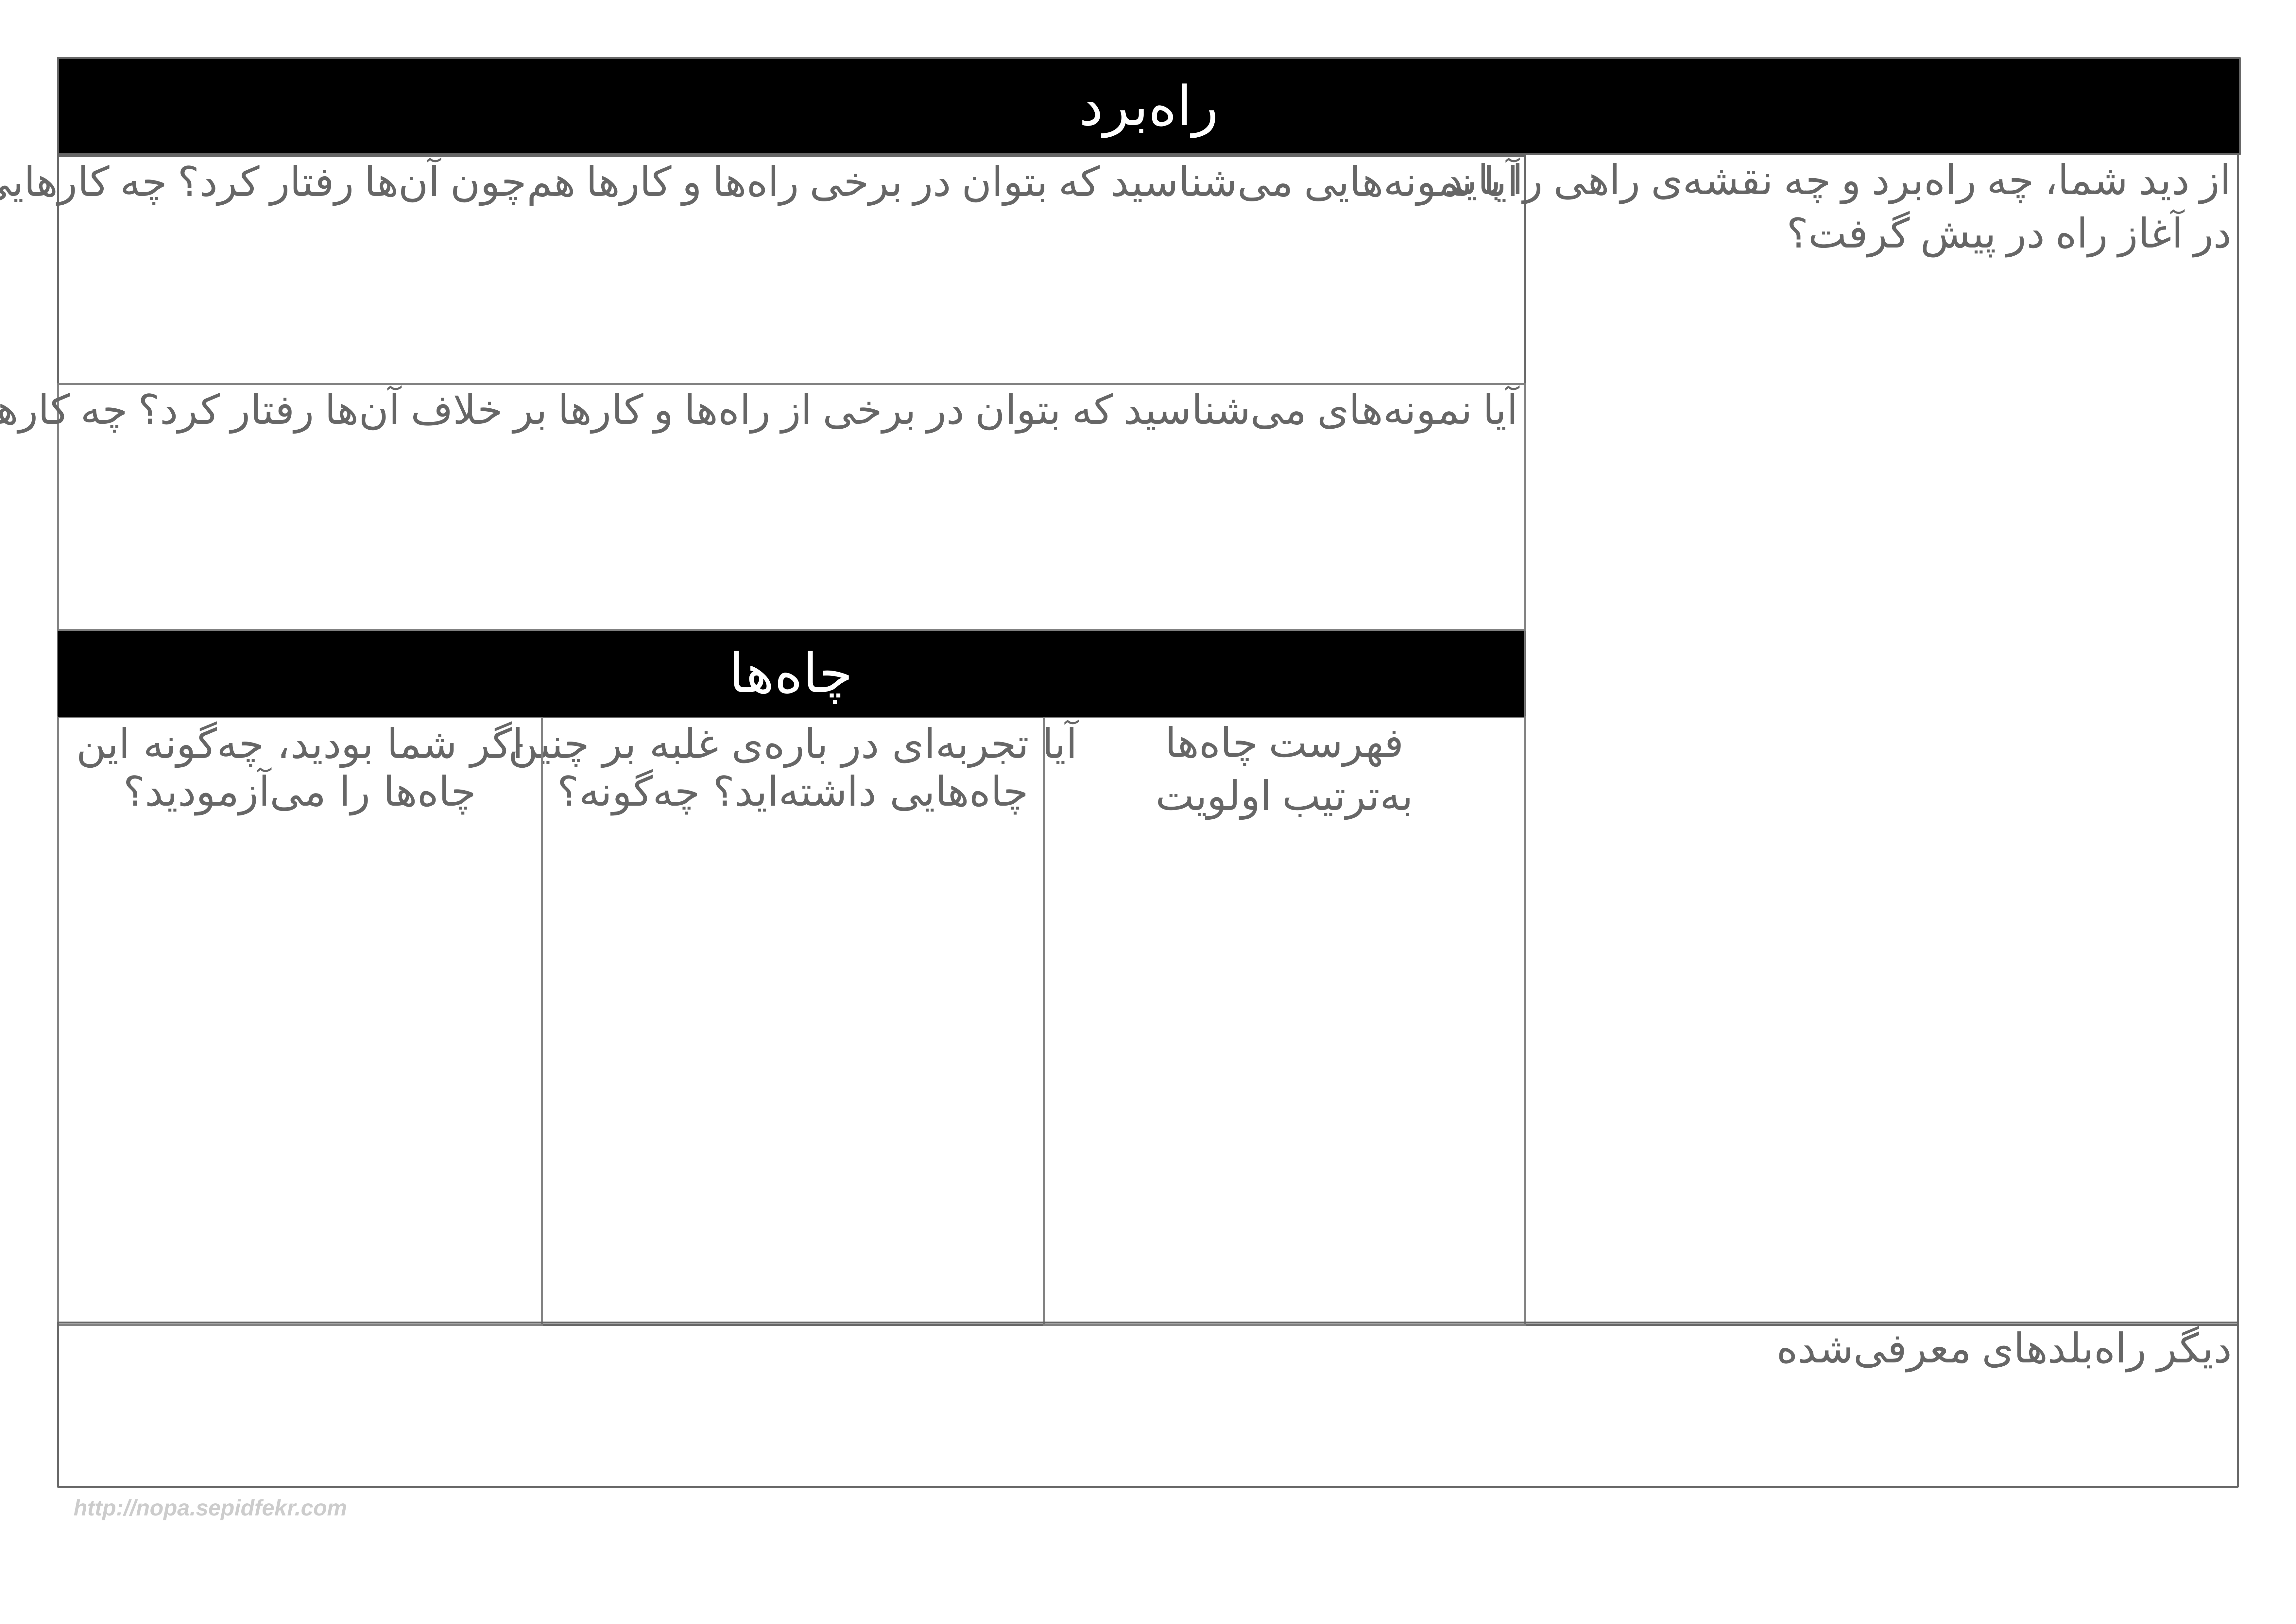

راه‌برد
از دید شما، چه راه‌برد و چه نقشه‌ی راهی را باید
در آغاز راه در پیش گرفت؟
آیا نمونه‌هایی می‌شناسید که بتوان در برخی راه‌ها و کارها هم‌چون آن‌ها رفتار کرد؟ چه کارهایی؟
آیا نمونه‌های می‌شناسید که بتوان در برخی از راه‌ها و کارها بر خلاف آن‌ها رفتار کرد؟ چه کارهایی؟
چاه‌ها
اگر شما بودید، چه‌گونه این
چاه‌ها را می‌آزمودید؟
آیا تجربه‌ای در باره‌ی غلبه بر چنین
چاه‌هایی داشته‌اید؟ چه‌گونه؟
فهرست چاه‌ها
به‌ترتیب اولویت
دیگر راه‌بلدهای معرفی‌شده
http://nopa.sepidfekr.com